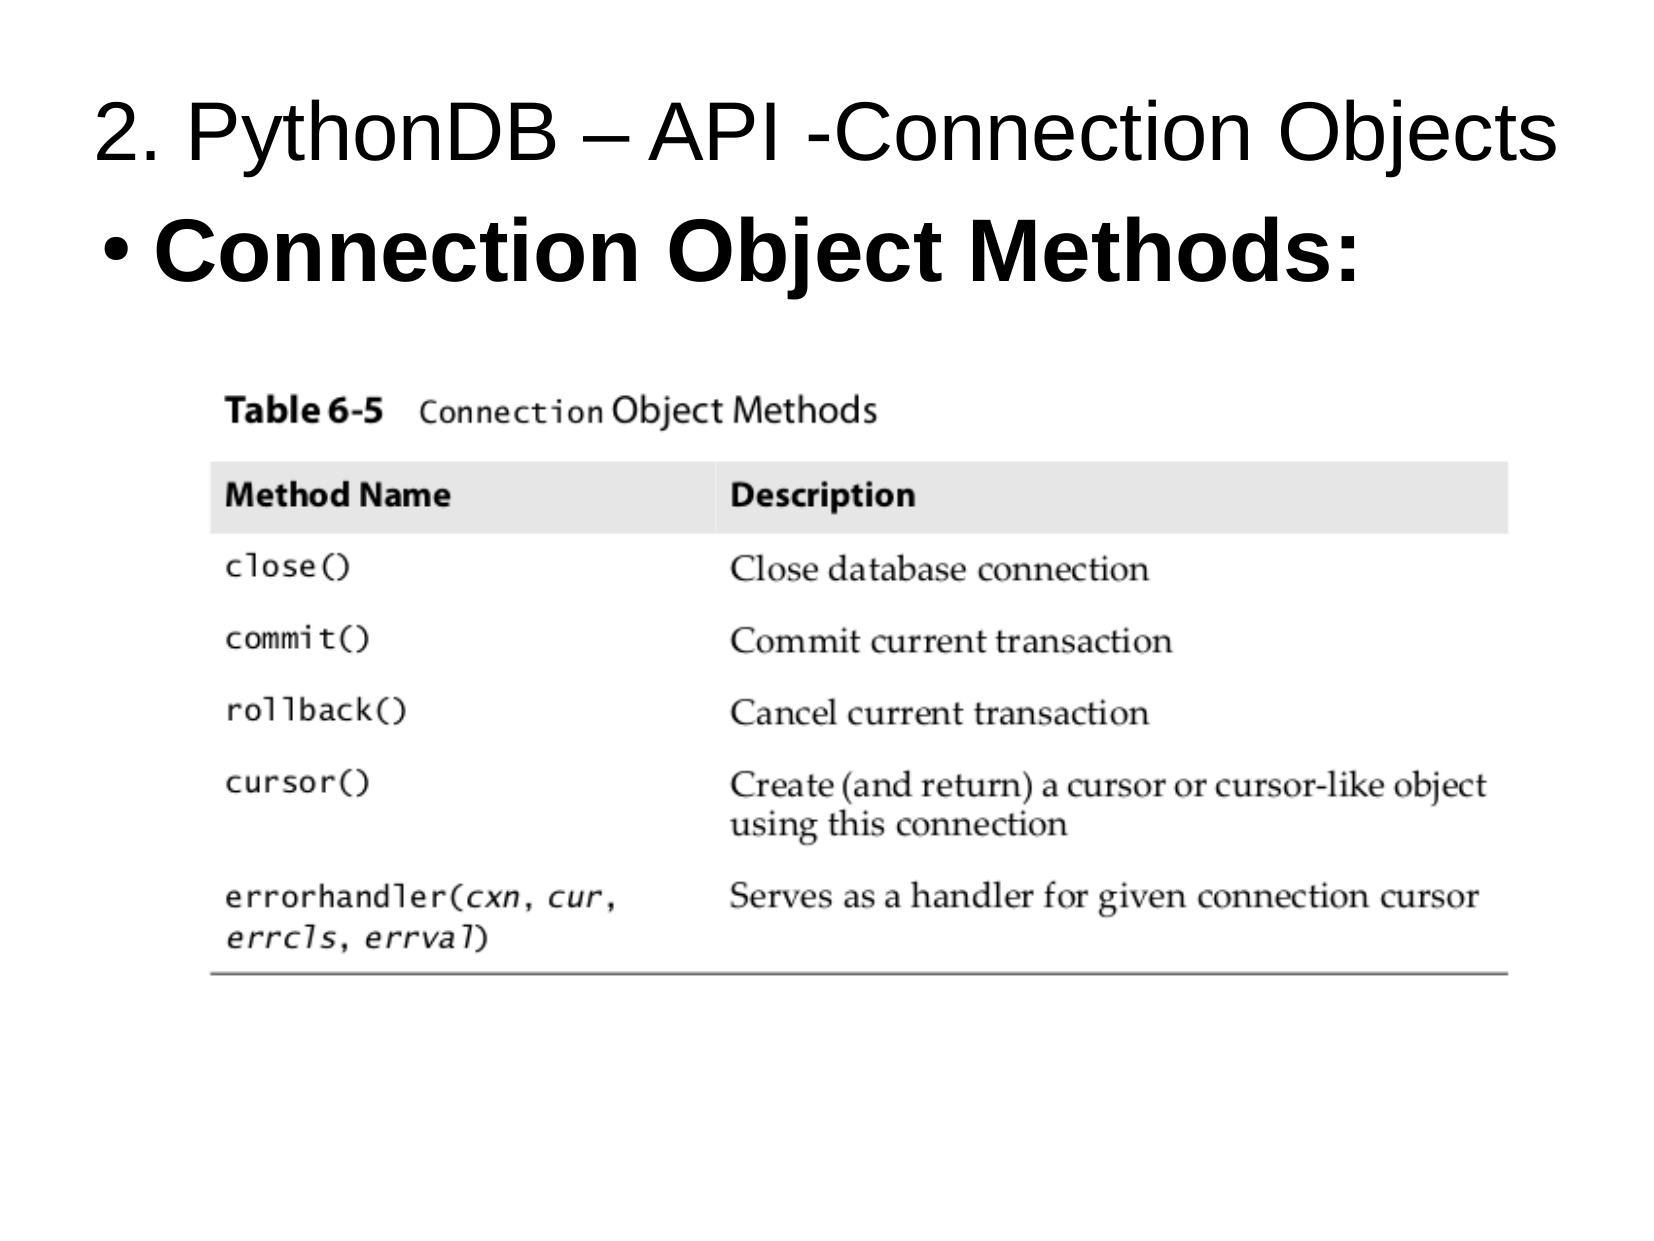

# 2. PythonDB – API -Connection Objects
Connection Object Methods: